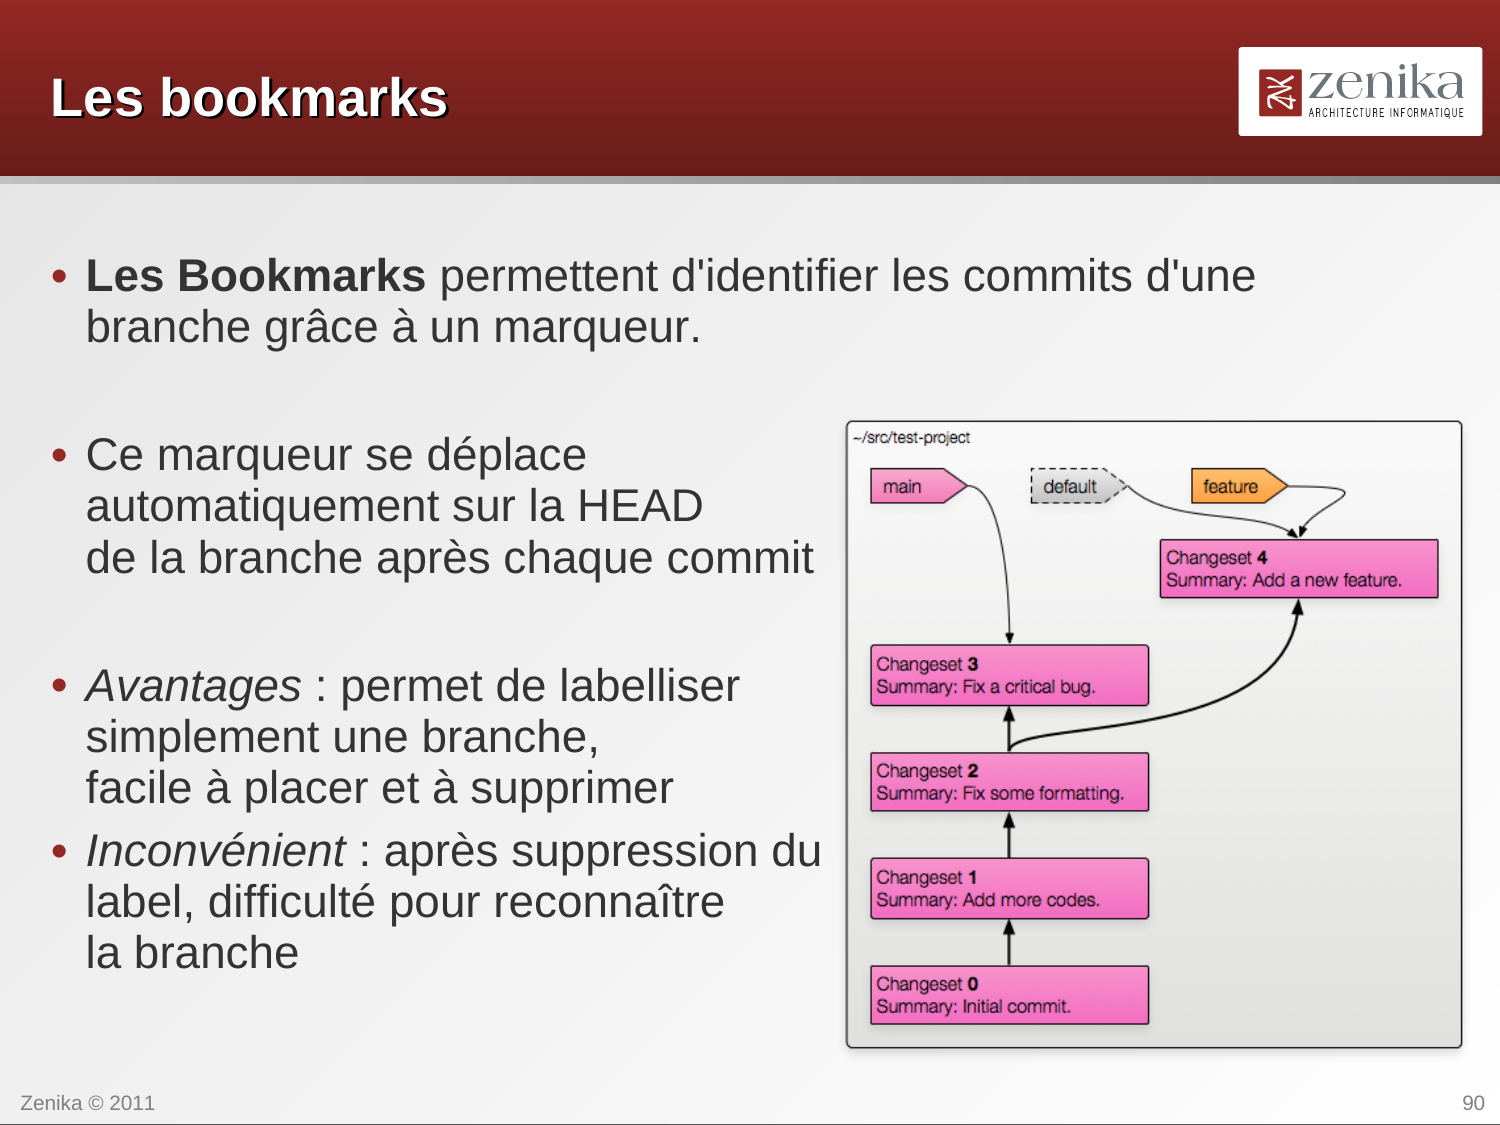

# Les bookmarks
Les Bookmarks permettent d'identifier les commits d'une branche grâce à un marqueur.
Ce marqueur se déplace
automatiquement sur la HEAD
de la branche après chaque commit
Avantages : permet de labelliser
simplement une branche,
facile à placer et à supprimer
Inconvénient : après suppression du
label, difficulté pour reconnaître
la branche